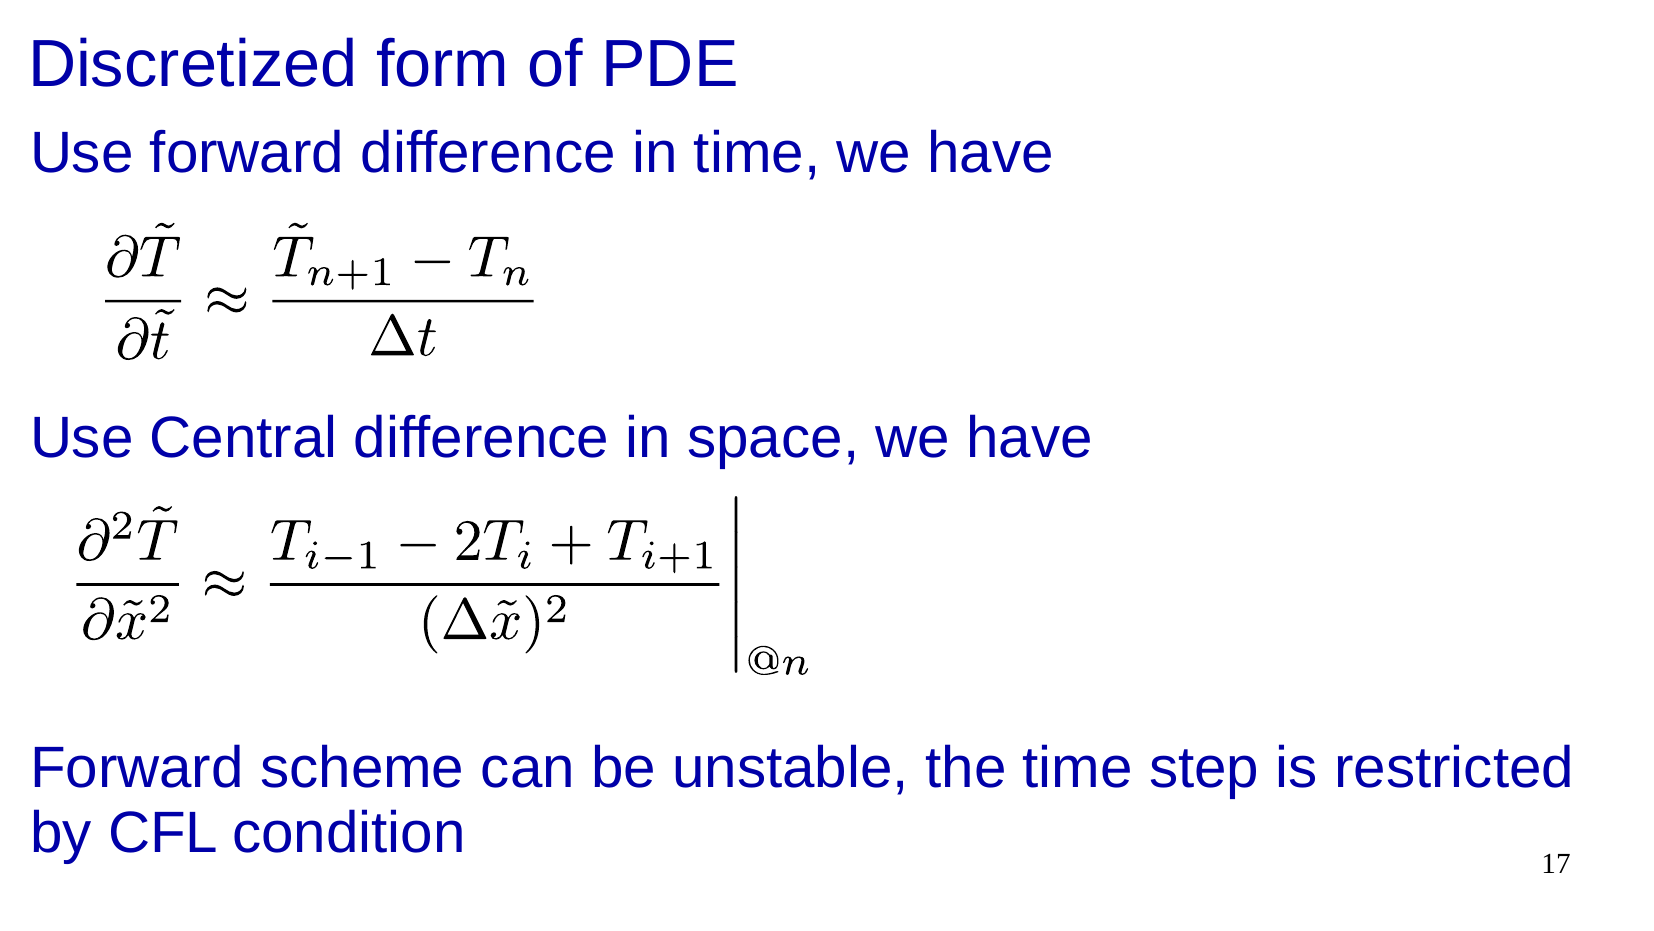

# Discretized form of PDE
Use forward difference in time, we have
Use Central difference in space, we have
Forward scheme can be unstable, the time step is restricted by CFL condition
17